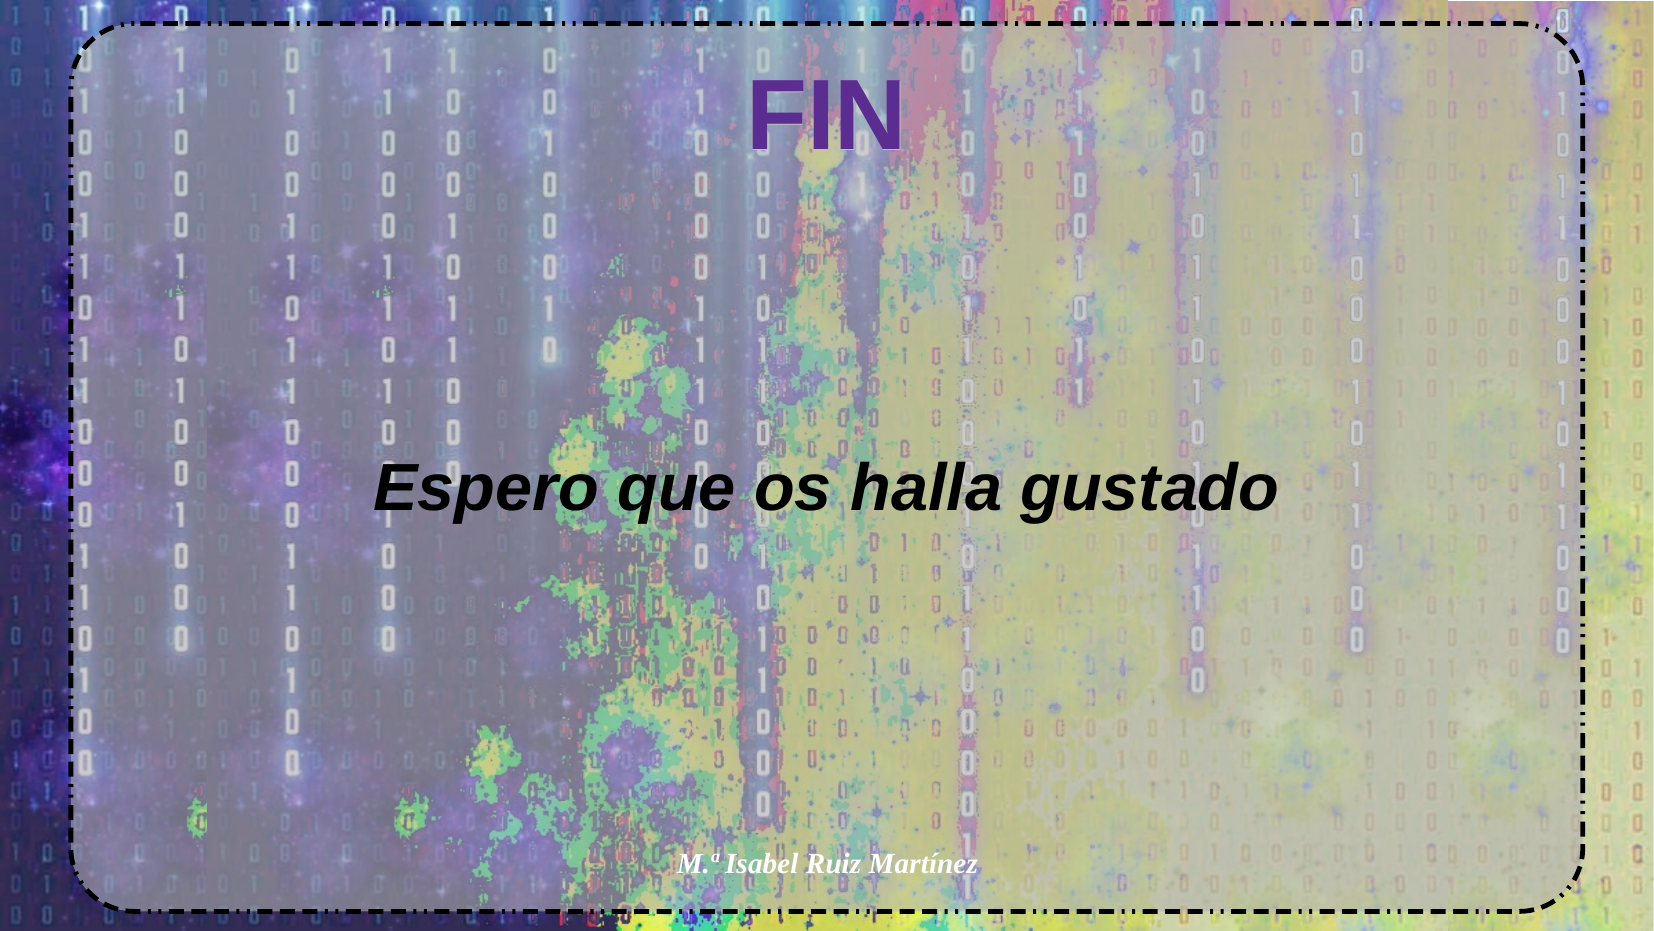

# FIN
Espero que os halla gustado